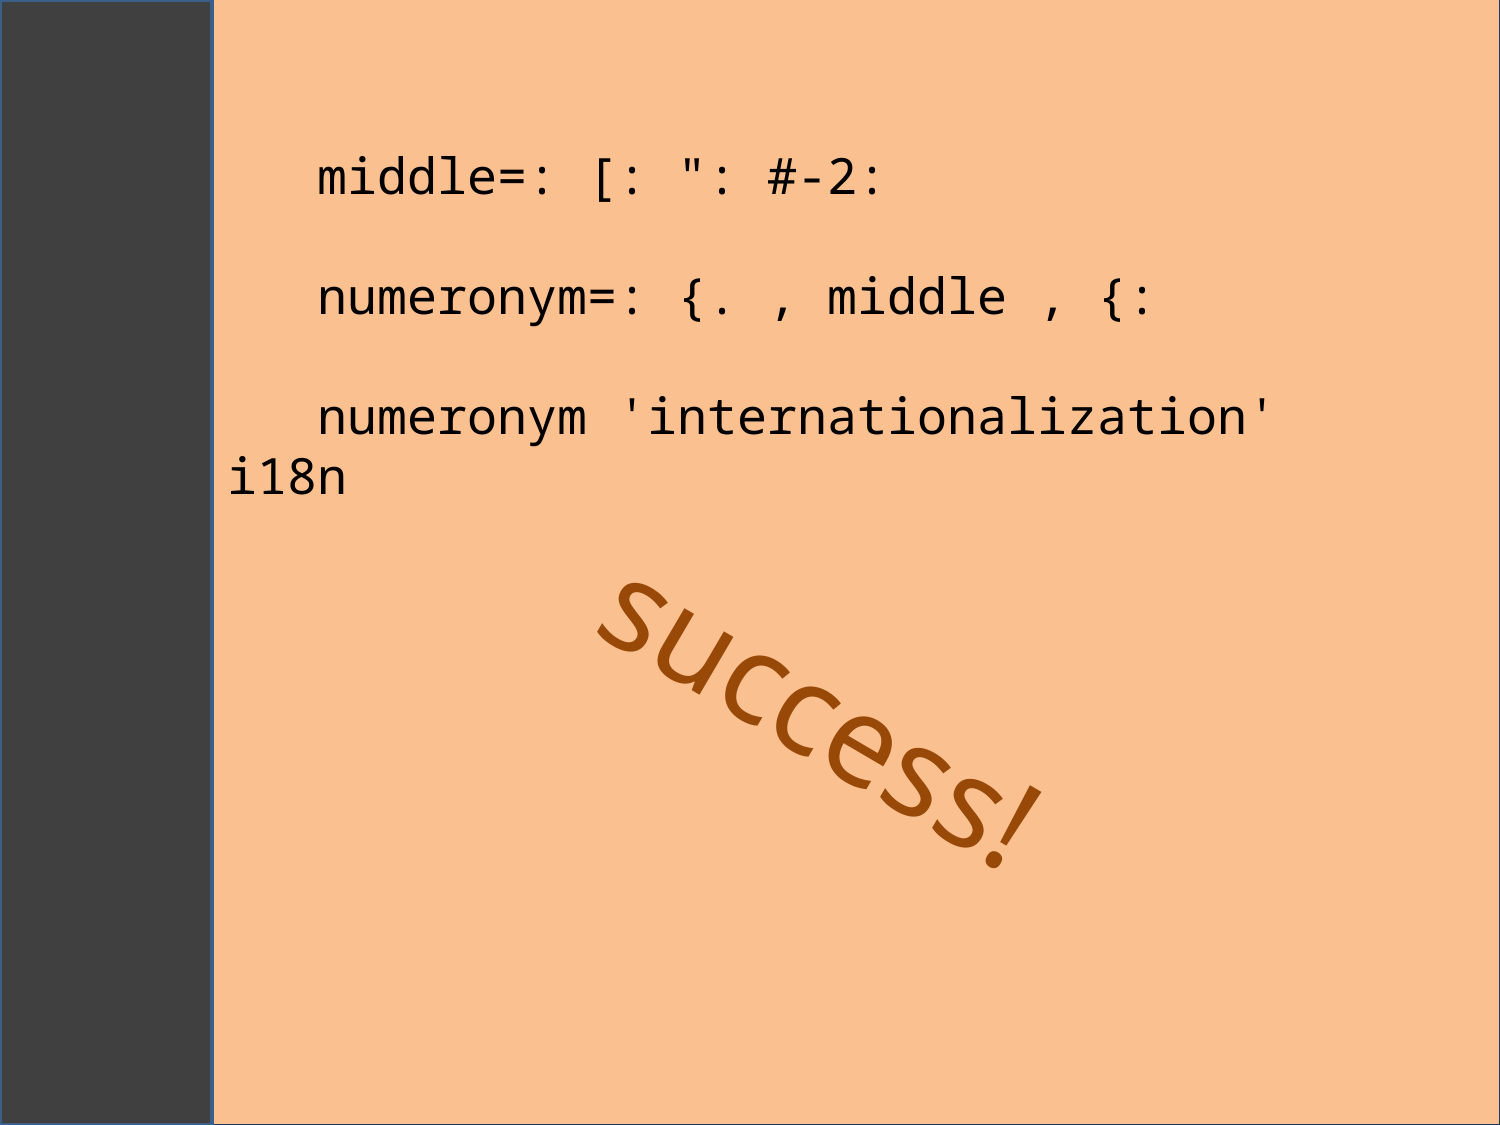

middle=: [: ": #-2:
 numeronym=: {. , middle , {:
 numeronym 'internationalization'
i18n
success!